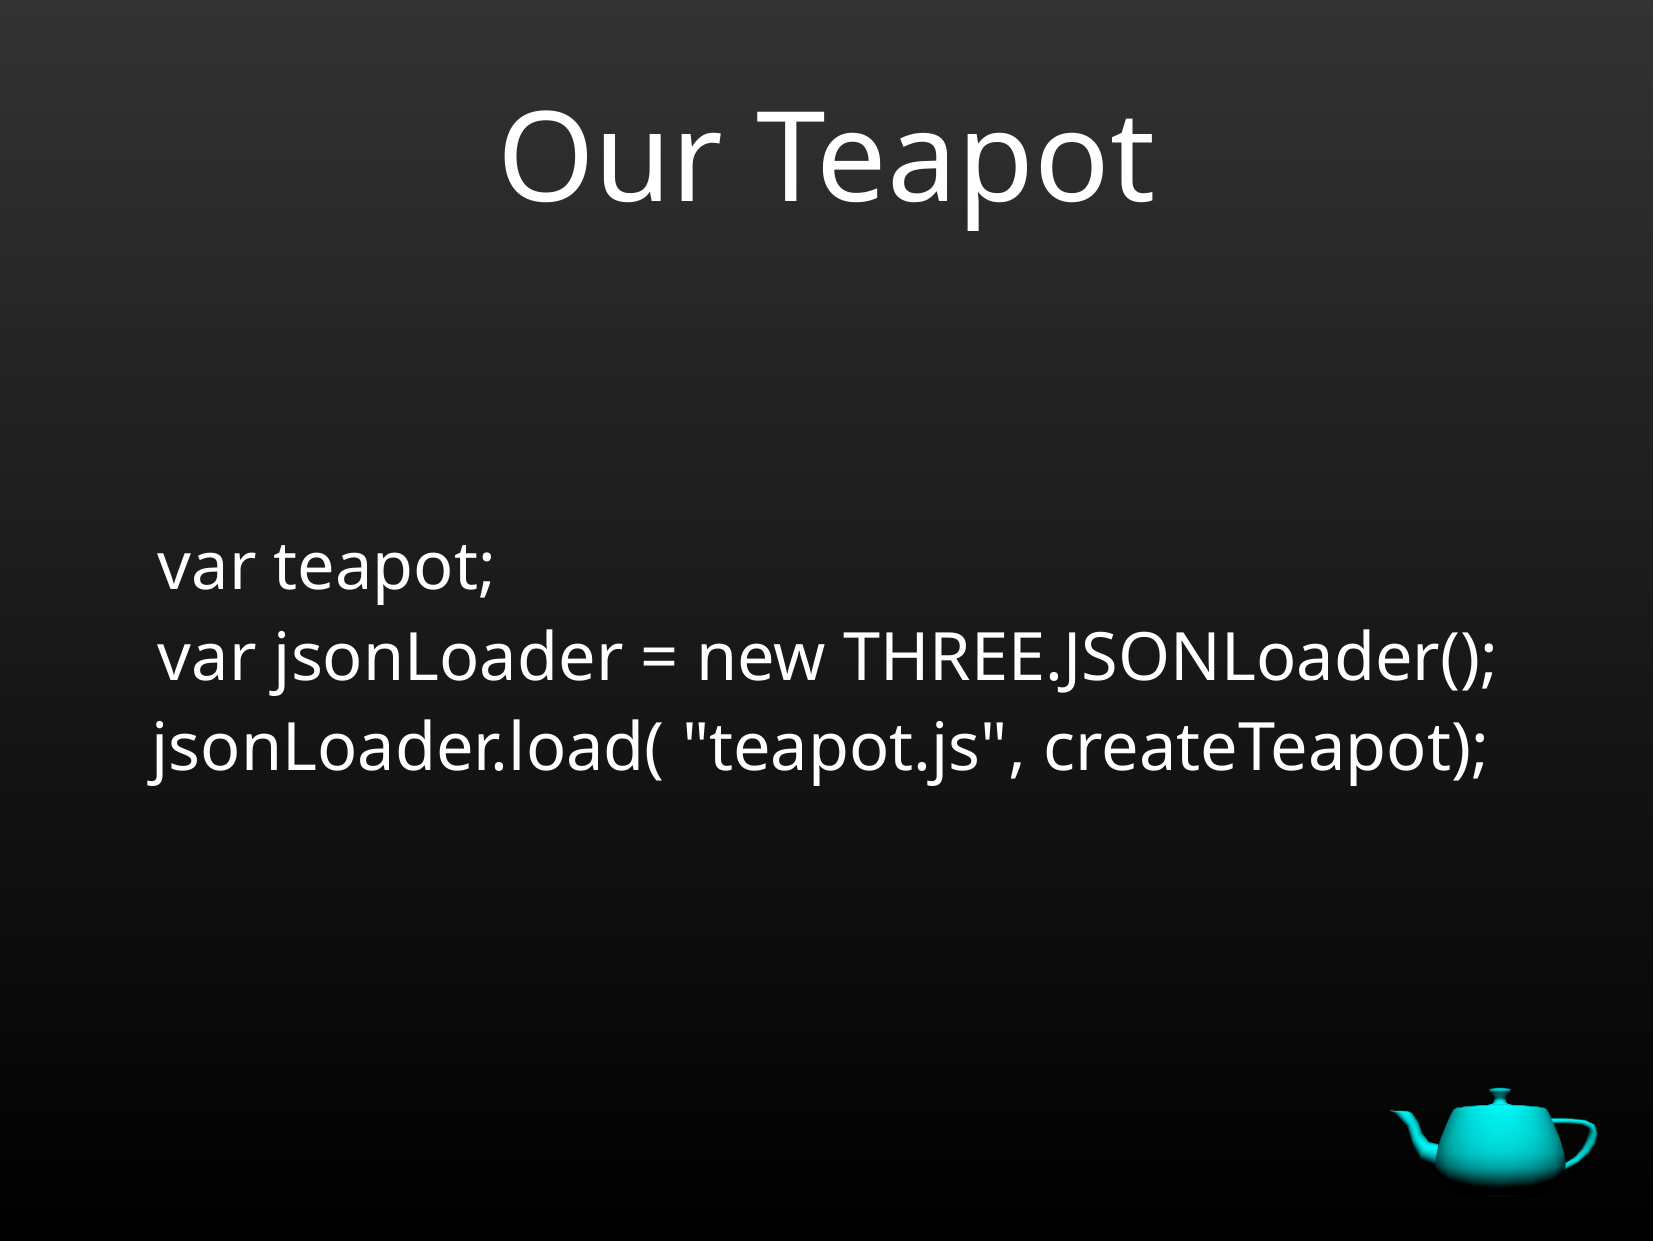

# Our Teapot
	var teapot;
	var jsonLoader = new THREE.JSONLoader();
 jsonLoader.load( "teapot.js", createTeapot);